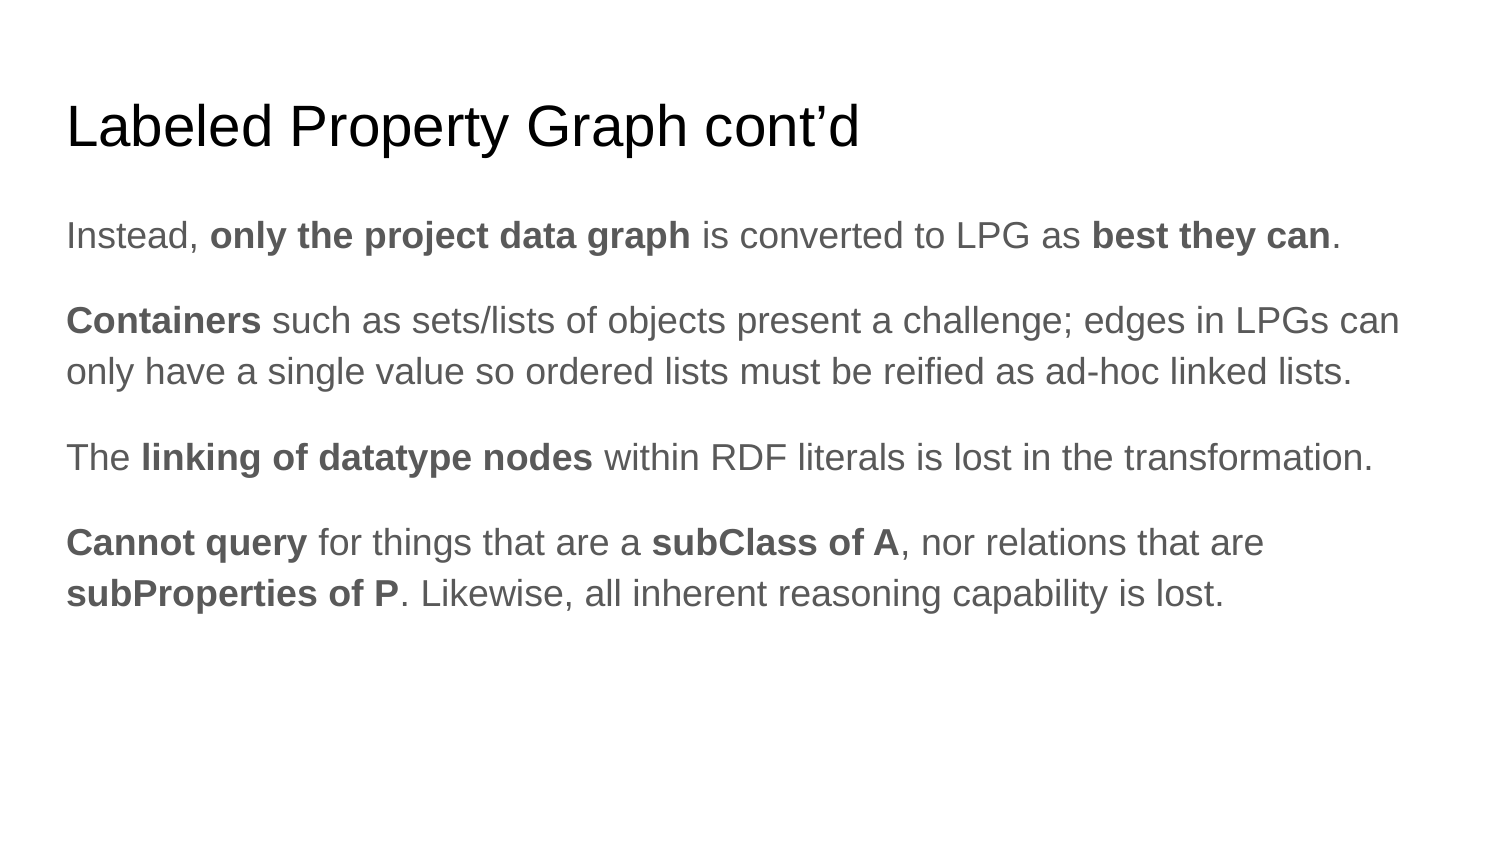

# Labeled Property Graph cont’d
Instead, only the project data graph is converted to LPG as best they can.
Containers such as sets/lists of objects present a challenge; edges in LPGs can only have a single value so ordered lists must be reified as ad-hoc linked lists.
The linking of datatype nodes within RDF literals is lost in the transformation.
Cannot query for things that are a subClass of A, nor relations that are subProperties of P. Likewise, all inherent reasoning capability is lost.